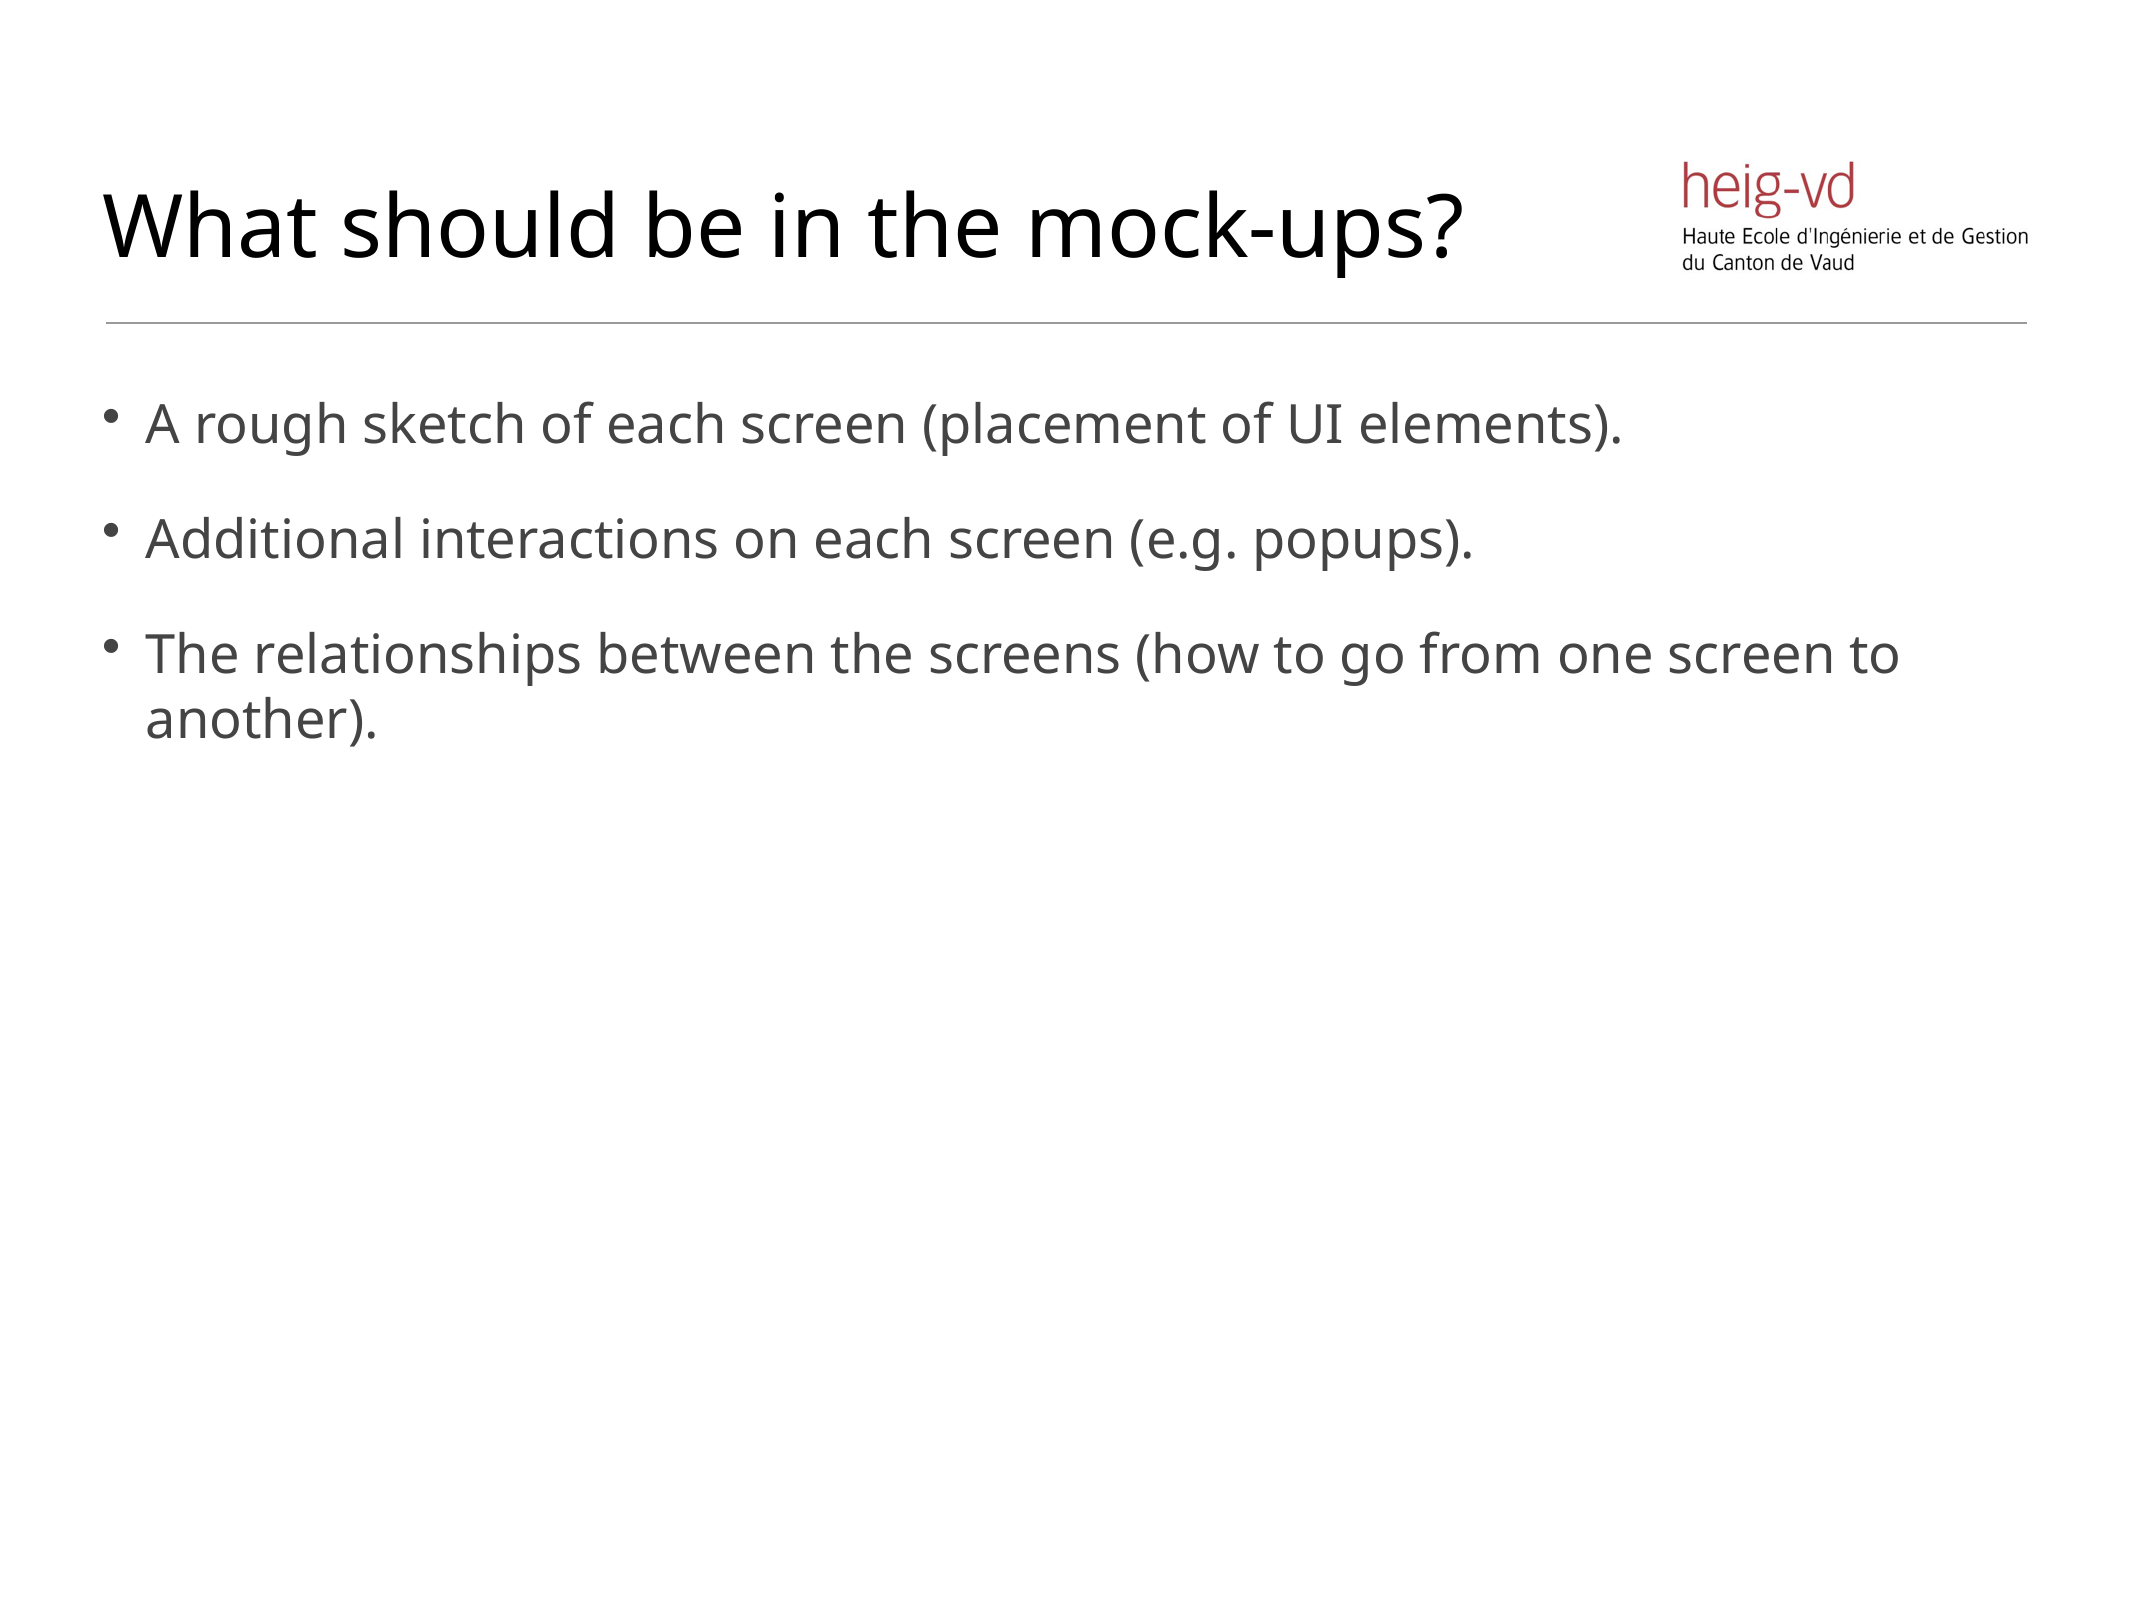

# What should be in the mock-ups?
A rough sketch of each screen (placement of UI elements).
Additional interactions on each screen (e.g. popups).
The relationships between the screens (how to go from one screen to another).